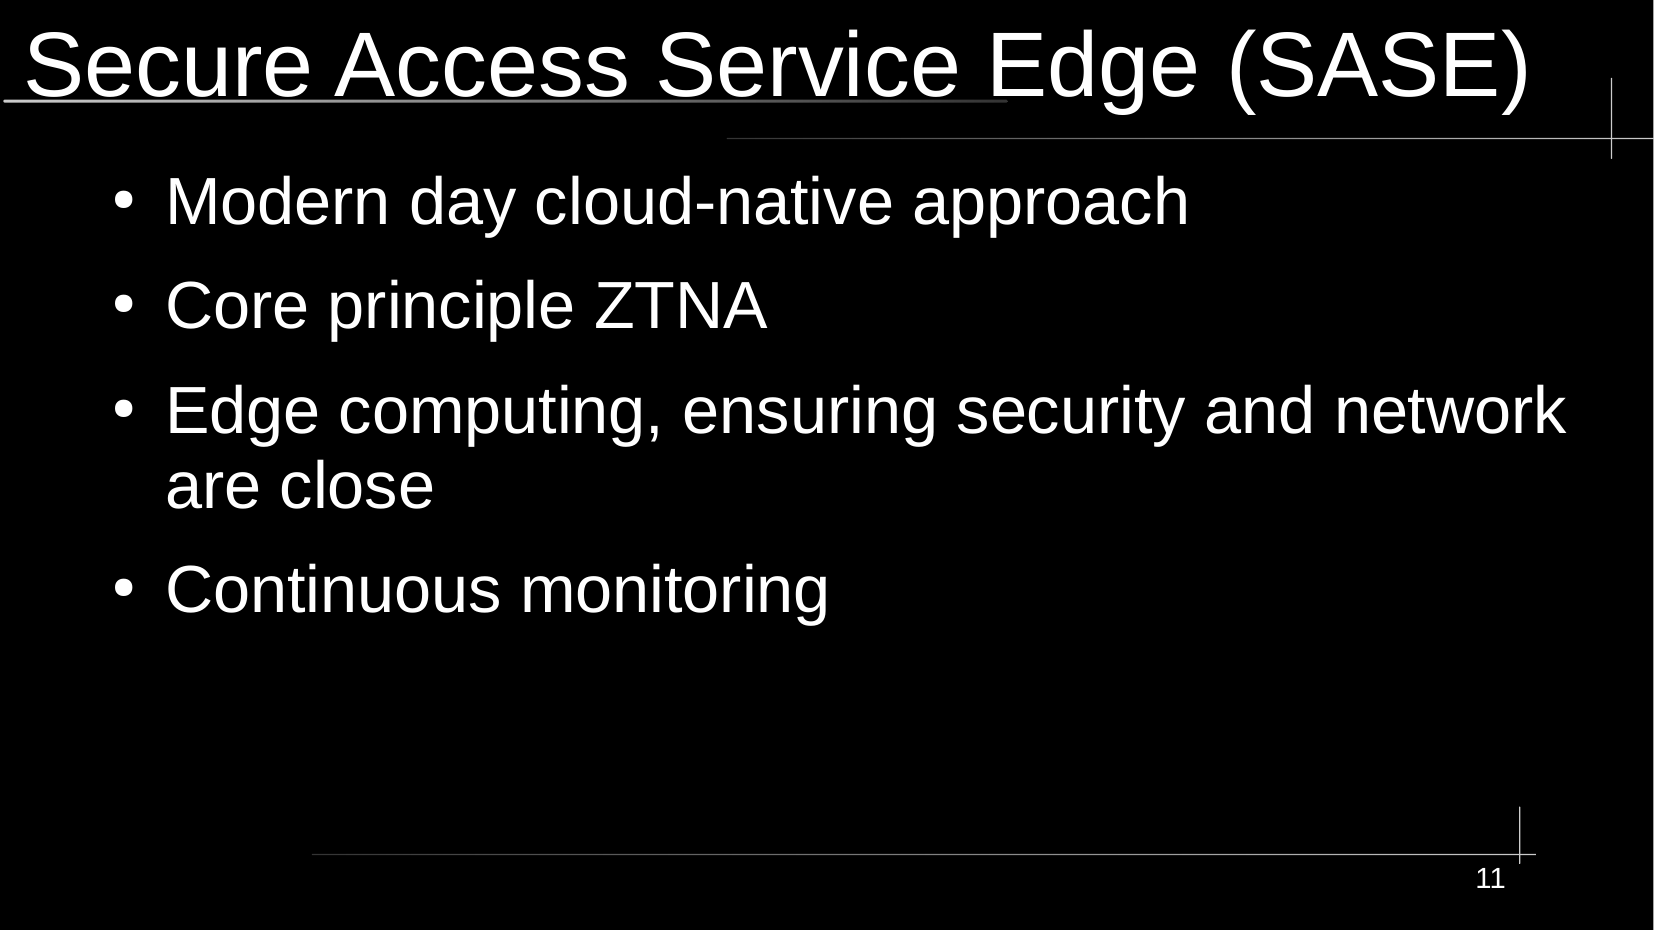

# Secure Access Service Edge (SASE)
Modern day cloud-native approach
Core principle ZTNA
Edge computing, ensuring security and network are close
Continuous monitoring
11